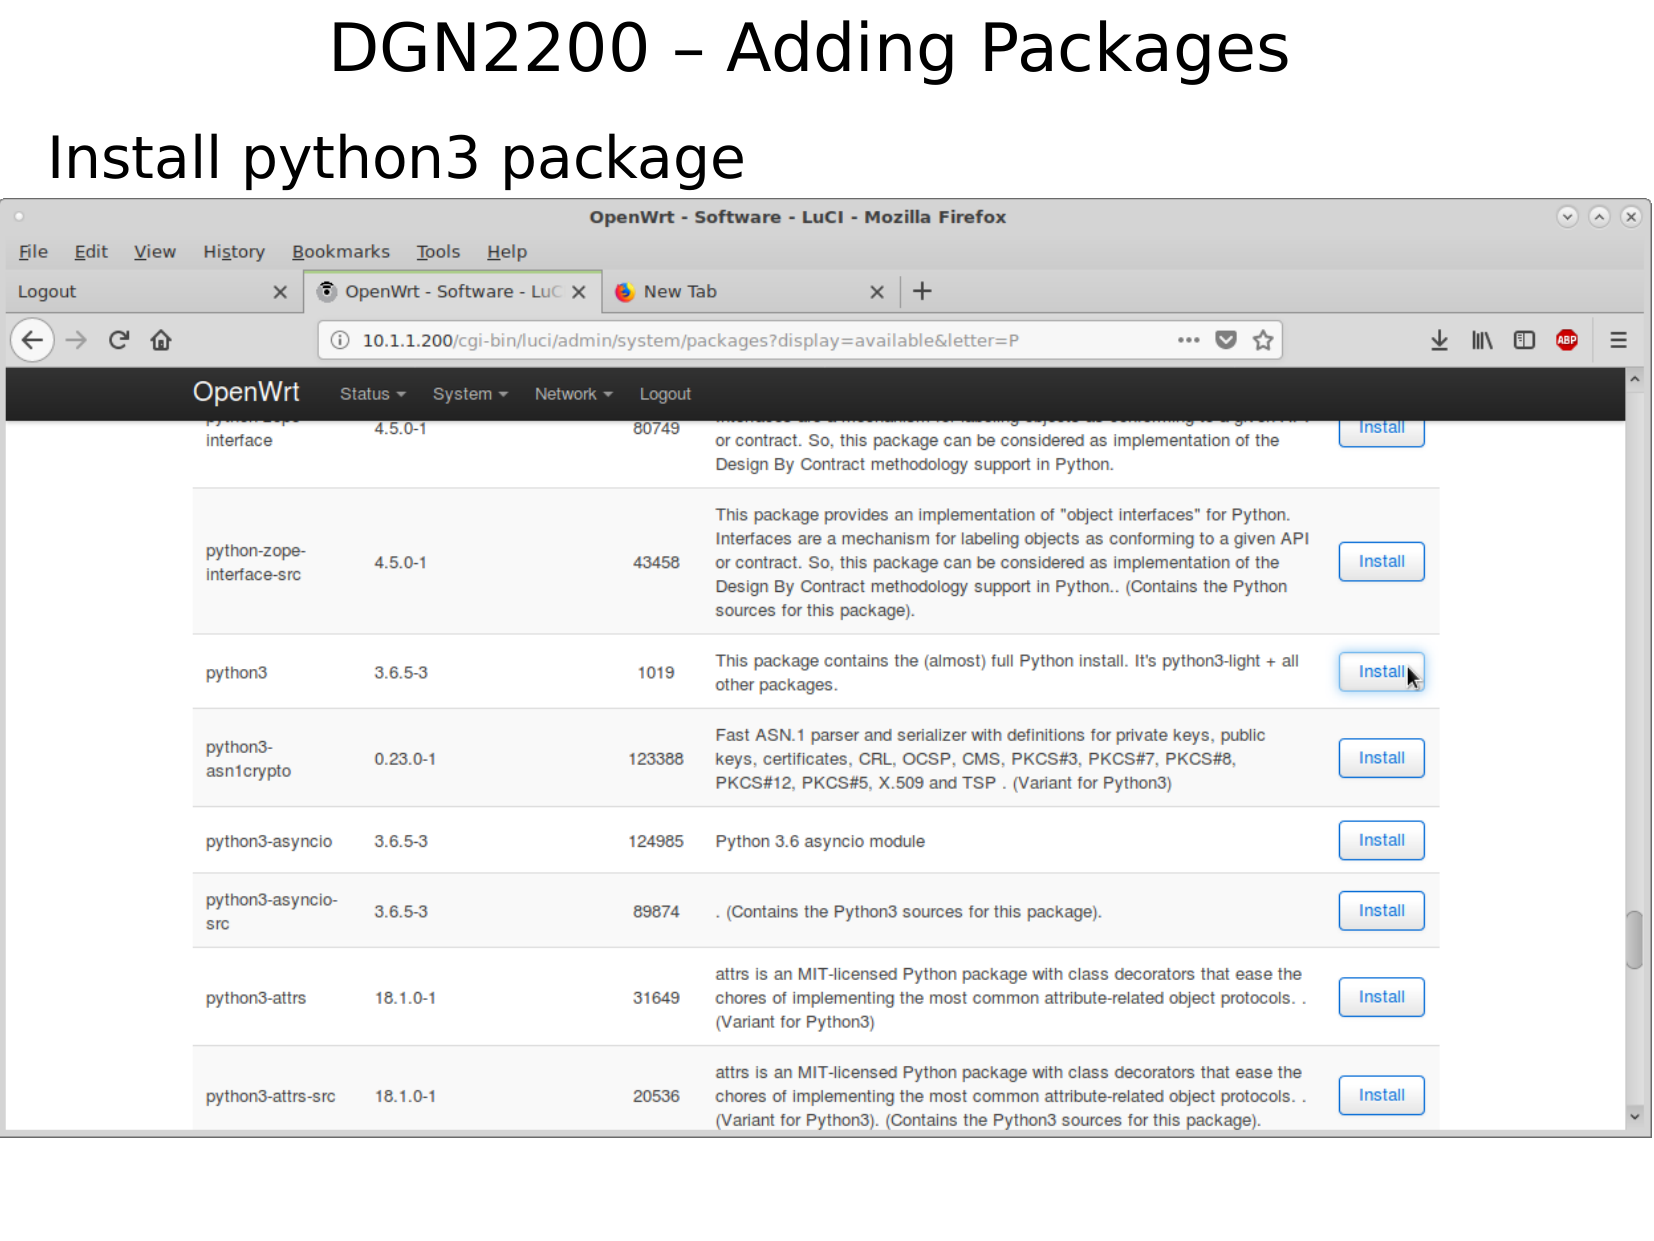

# DGN2200 – Adding Packages
Install python3 package